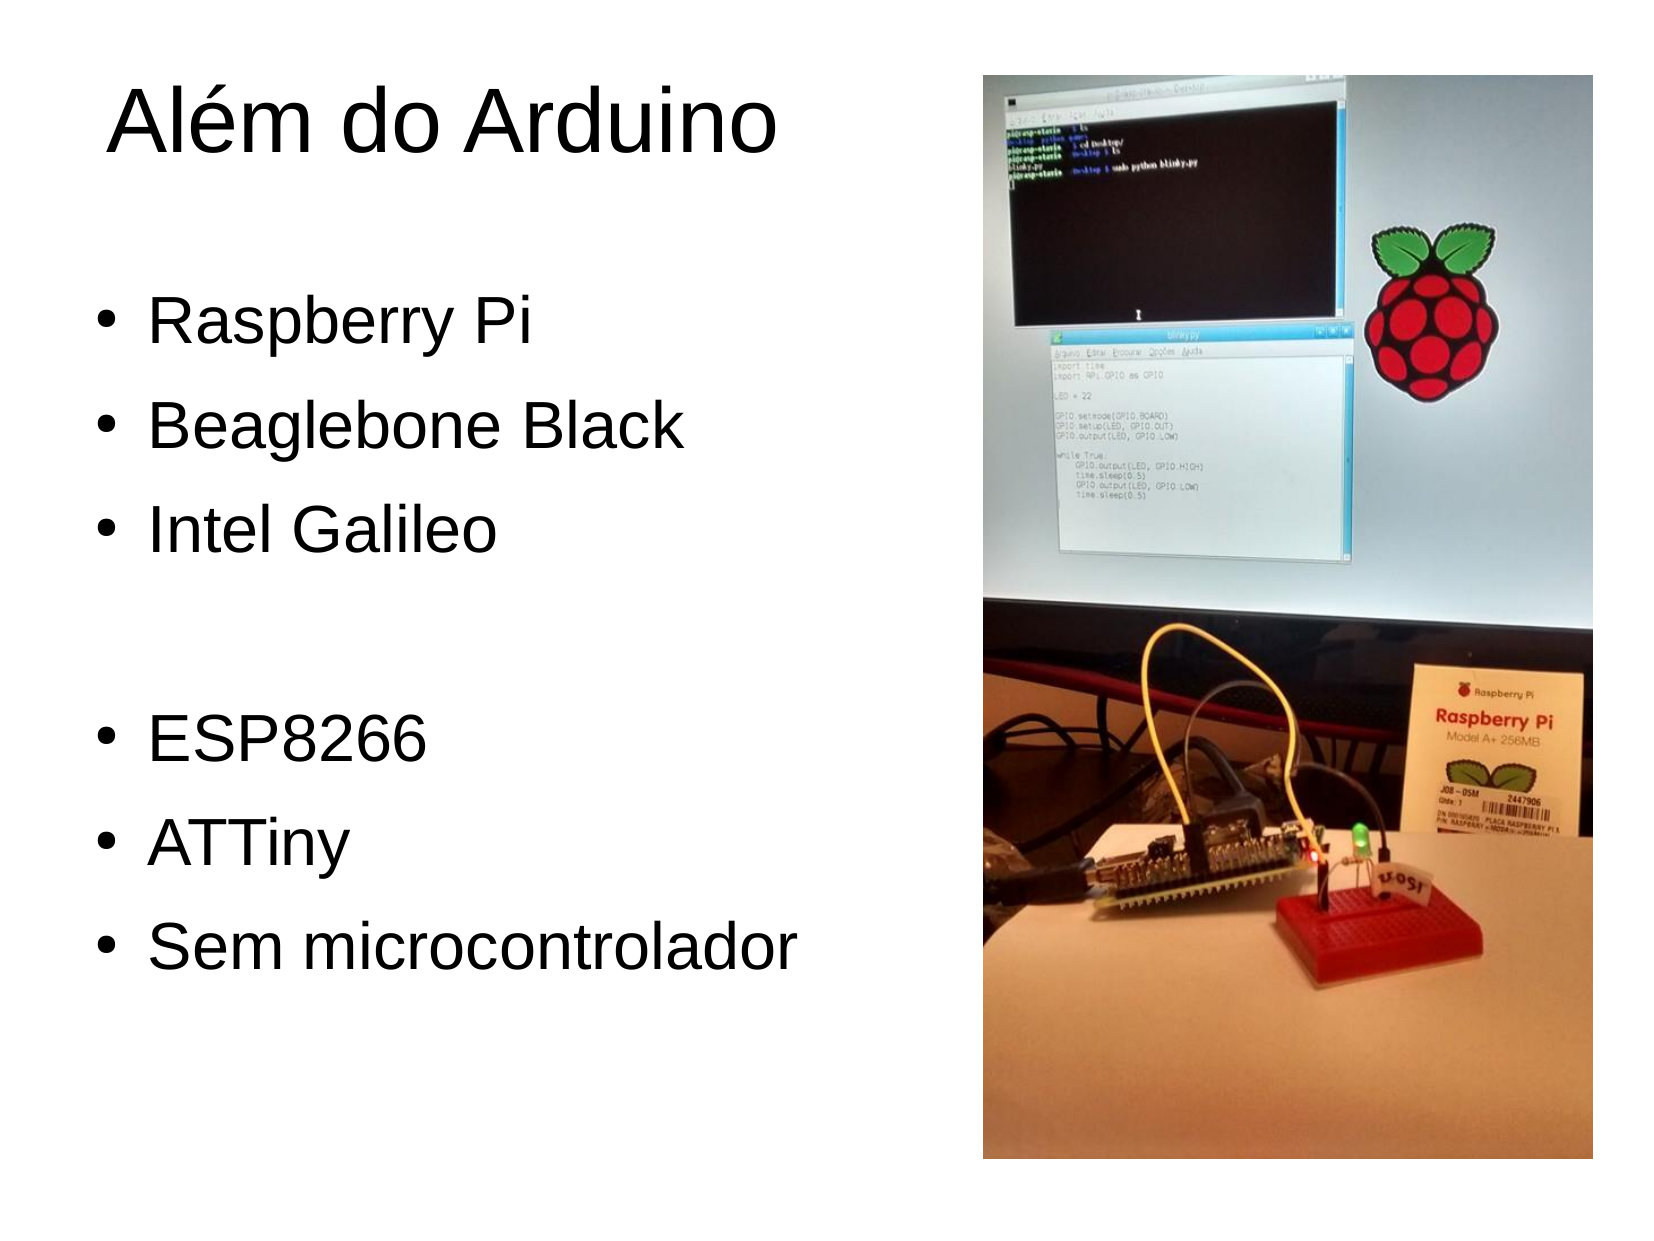

# Além do Arduino
Raspberry Pi
Beaglebone Black
Intel Galileo
ESP8266
ATTiny
Sem microcontrolador